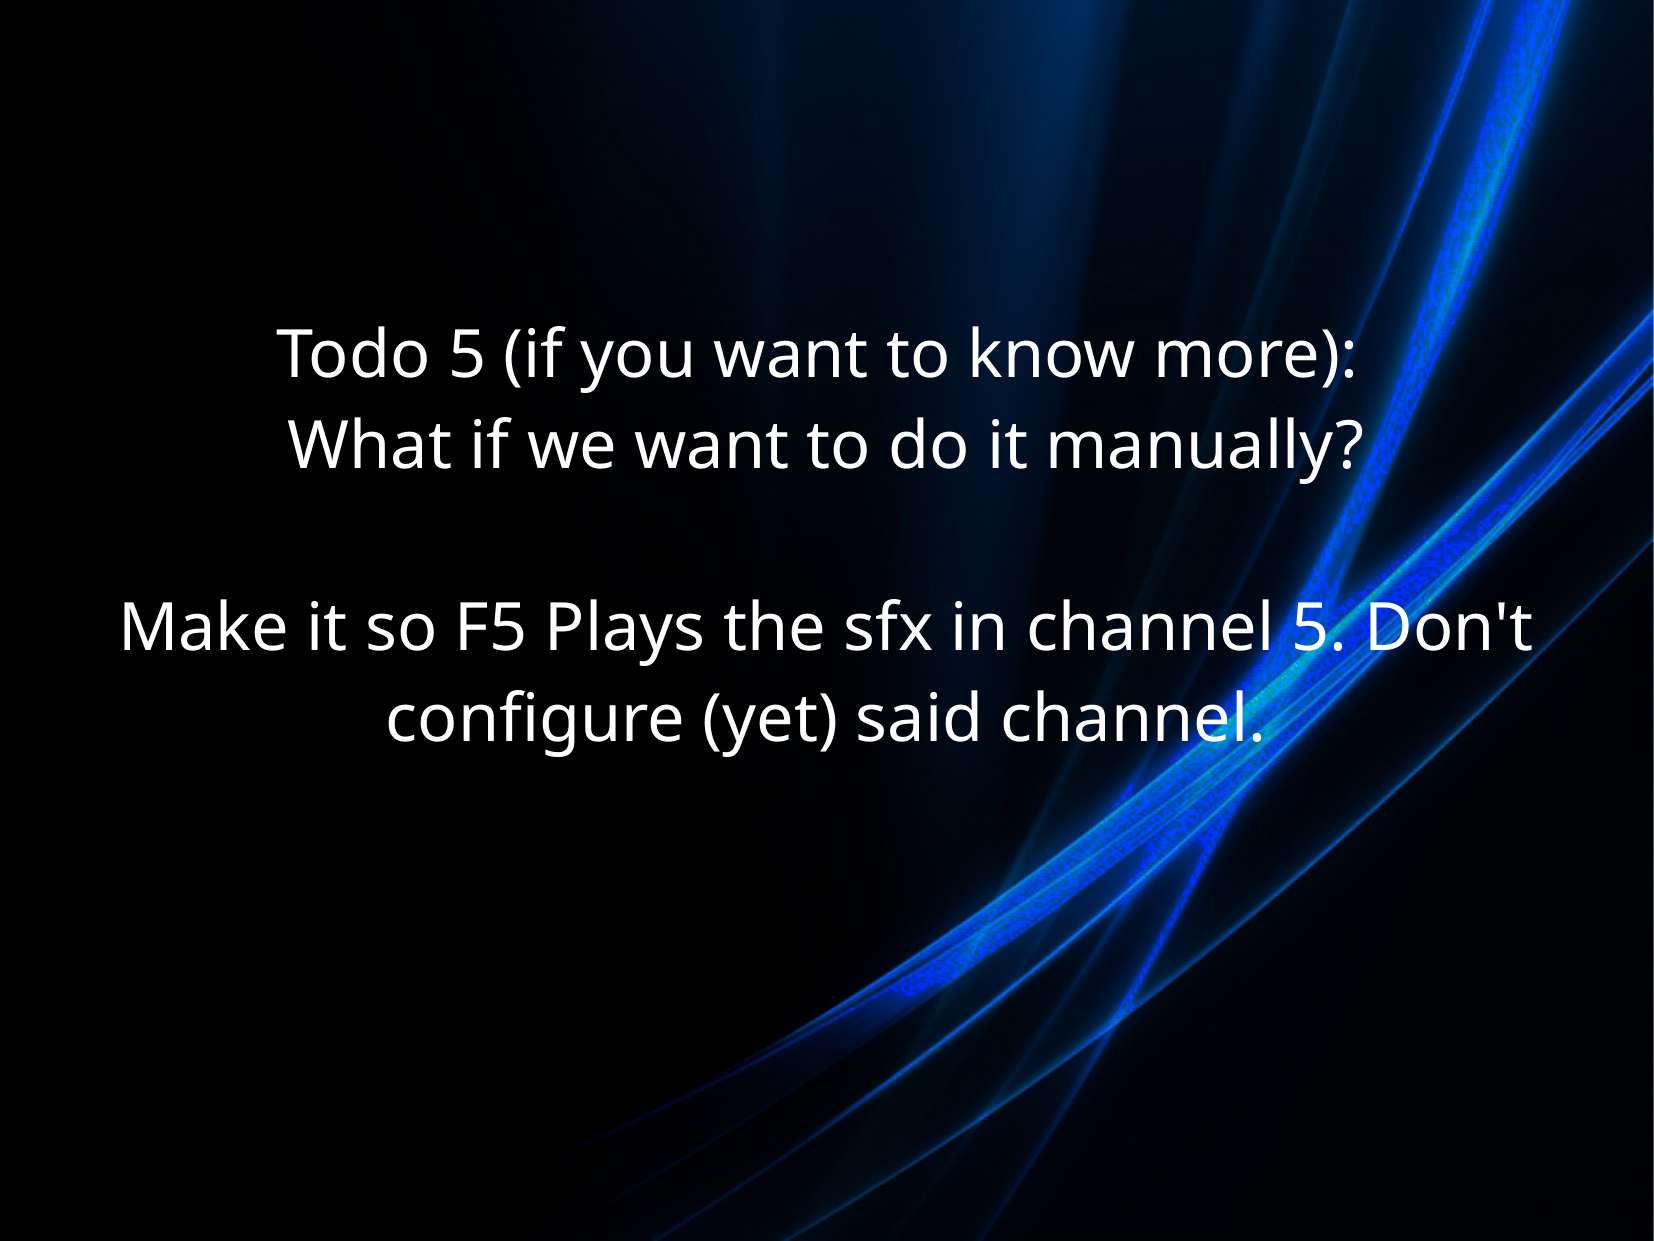

# Todo 5 (if you want to know more):
What if we want to do it manually?
Make it so F5 Plays the sfx in channel 5. Don't configure (yet) said channel.